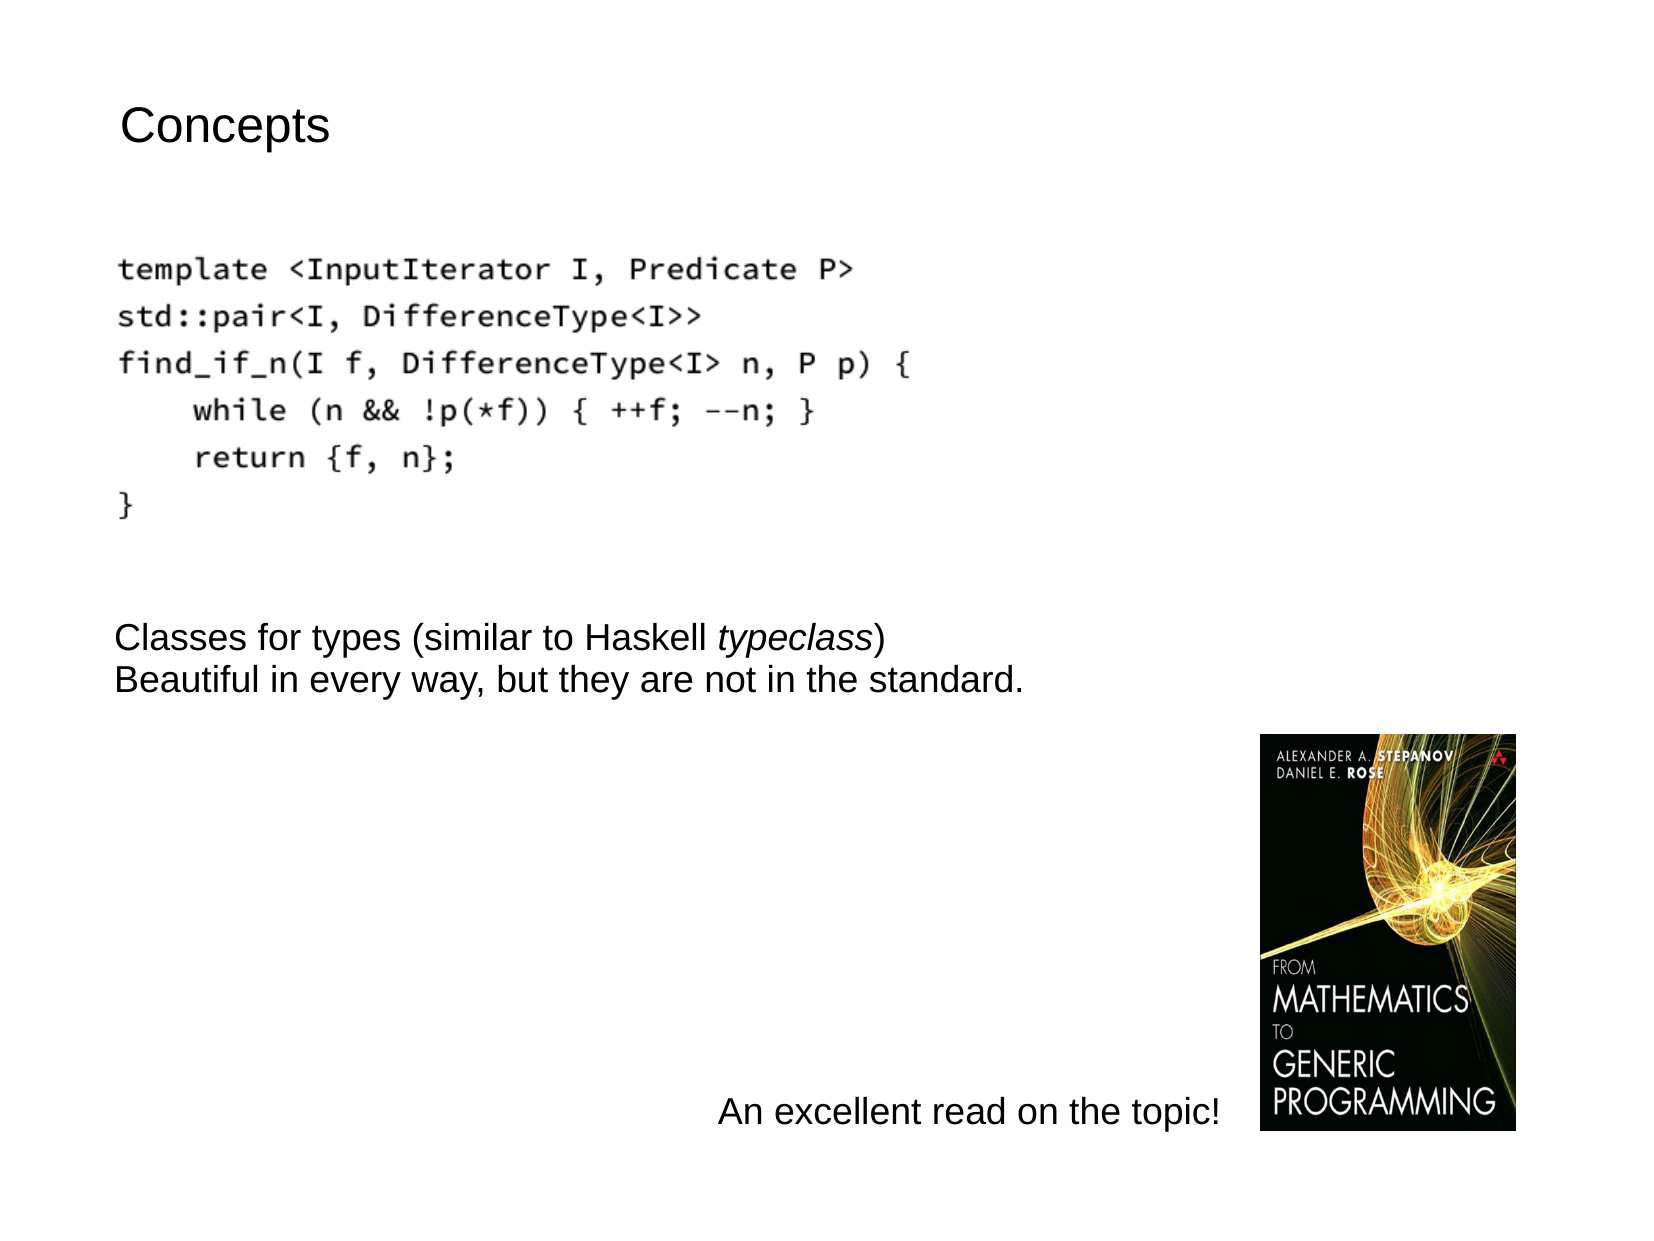

Concepts
Classes for types (similar to Haskell typeclass)
Beautiful in every way, but they are not in the standard.
An excellent read on the topic!